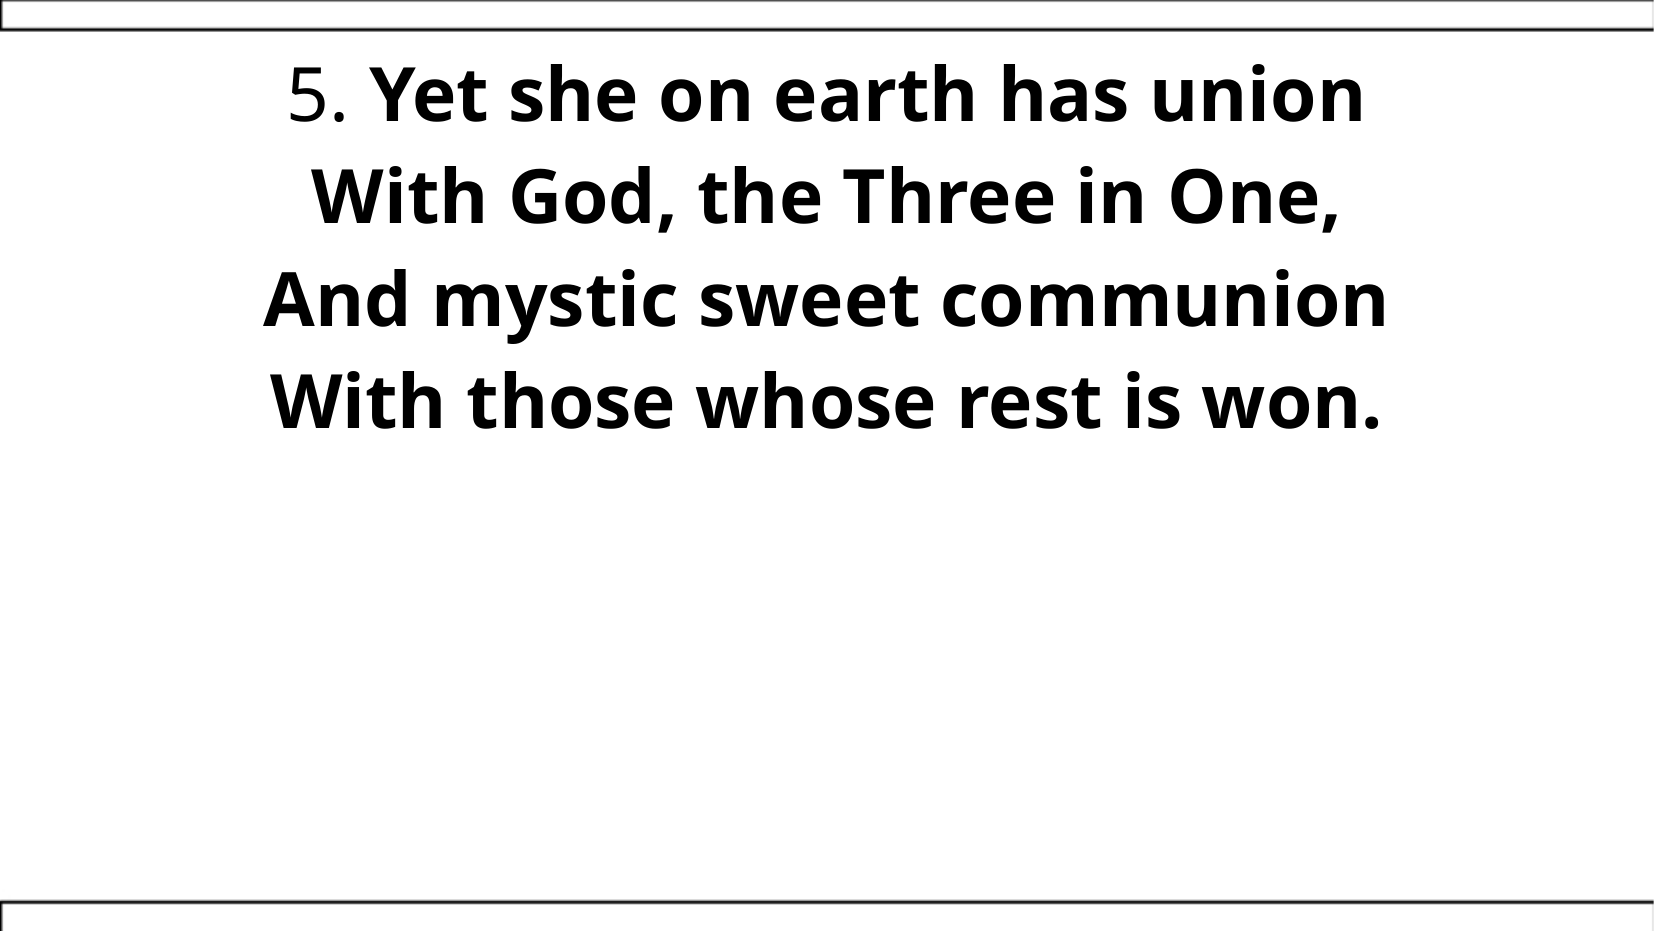

5. Yet she on earth has union
With God, the Three in One,
And mystic sweet communion
With those whose rest is won.